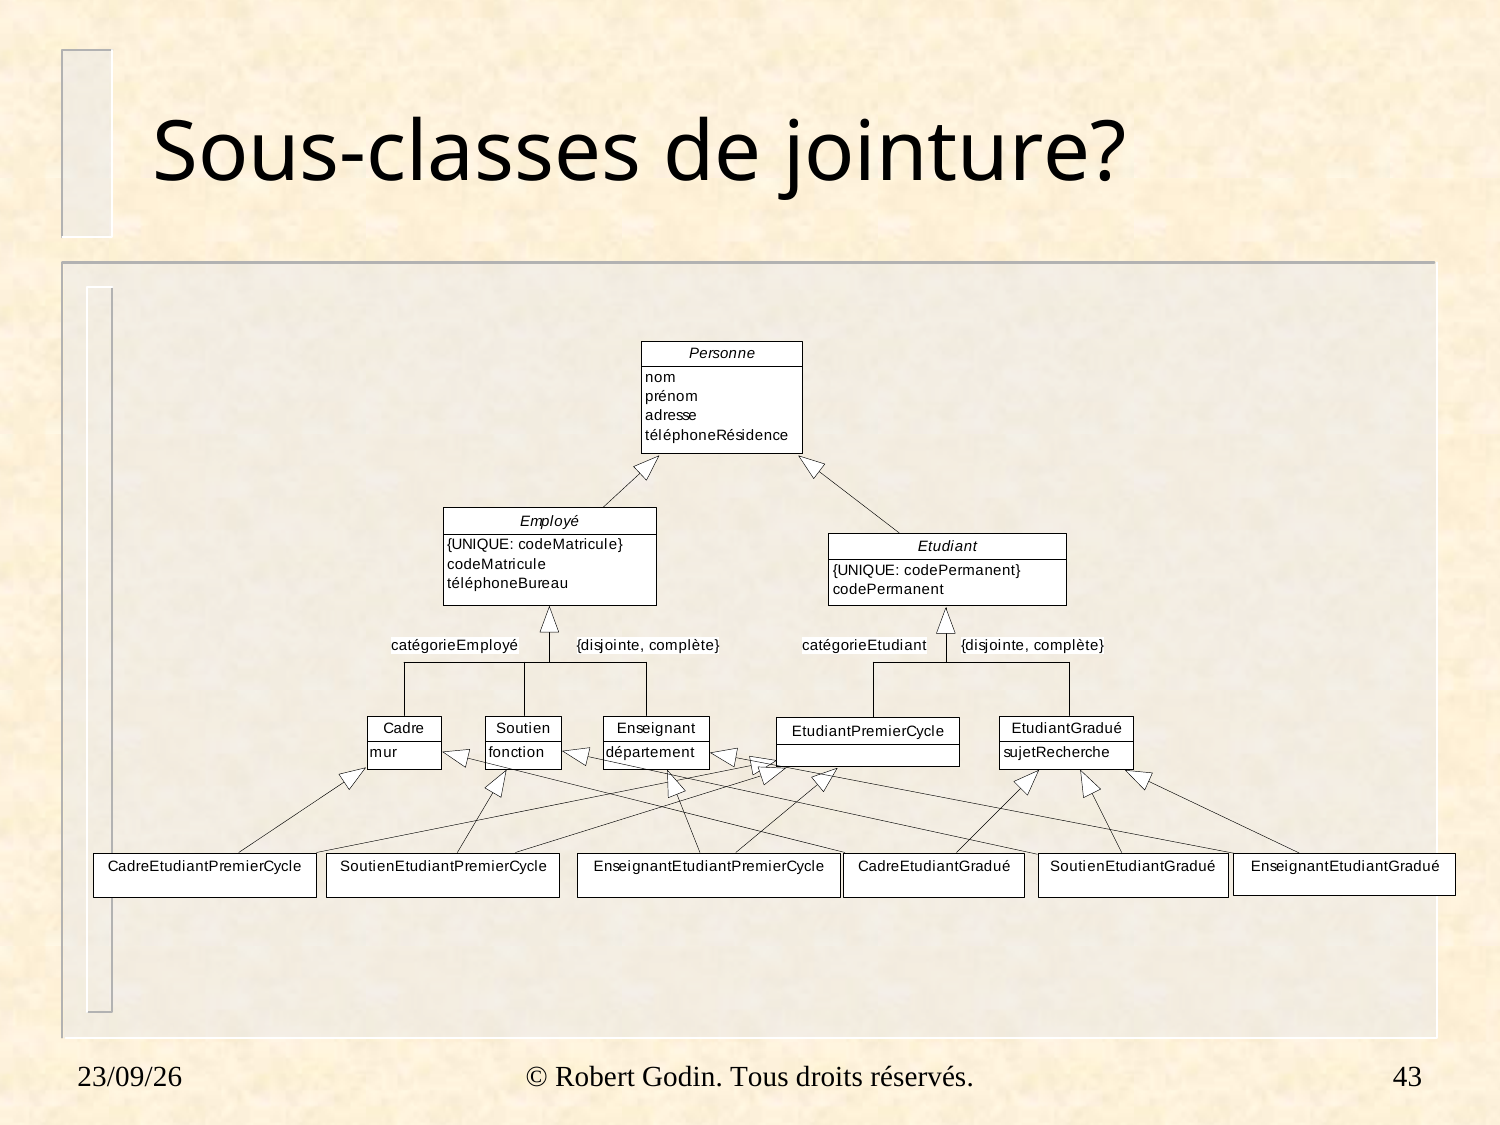

# Sous-classes de jointure?
© Robert Godin. Tous droits réservés.